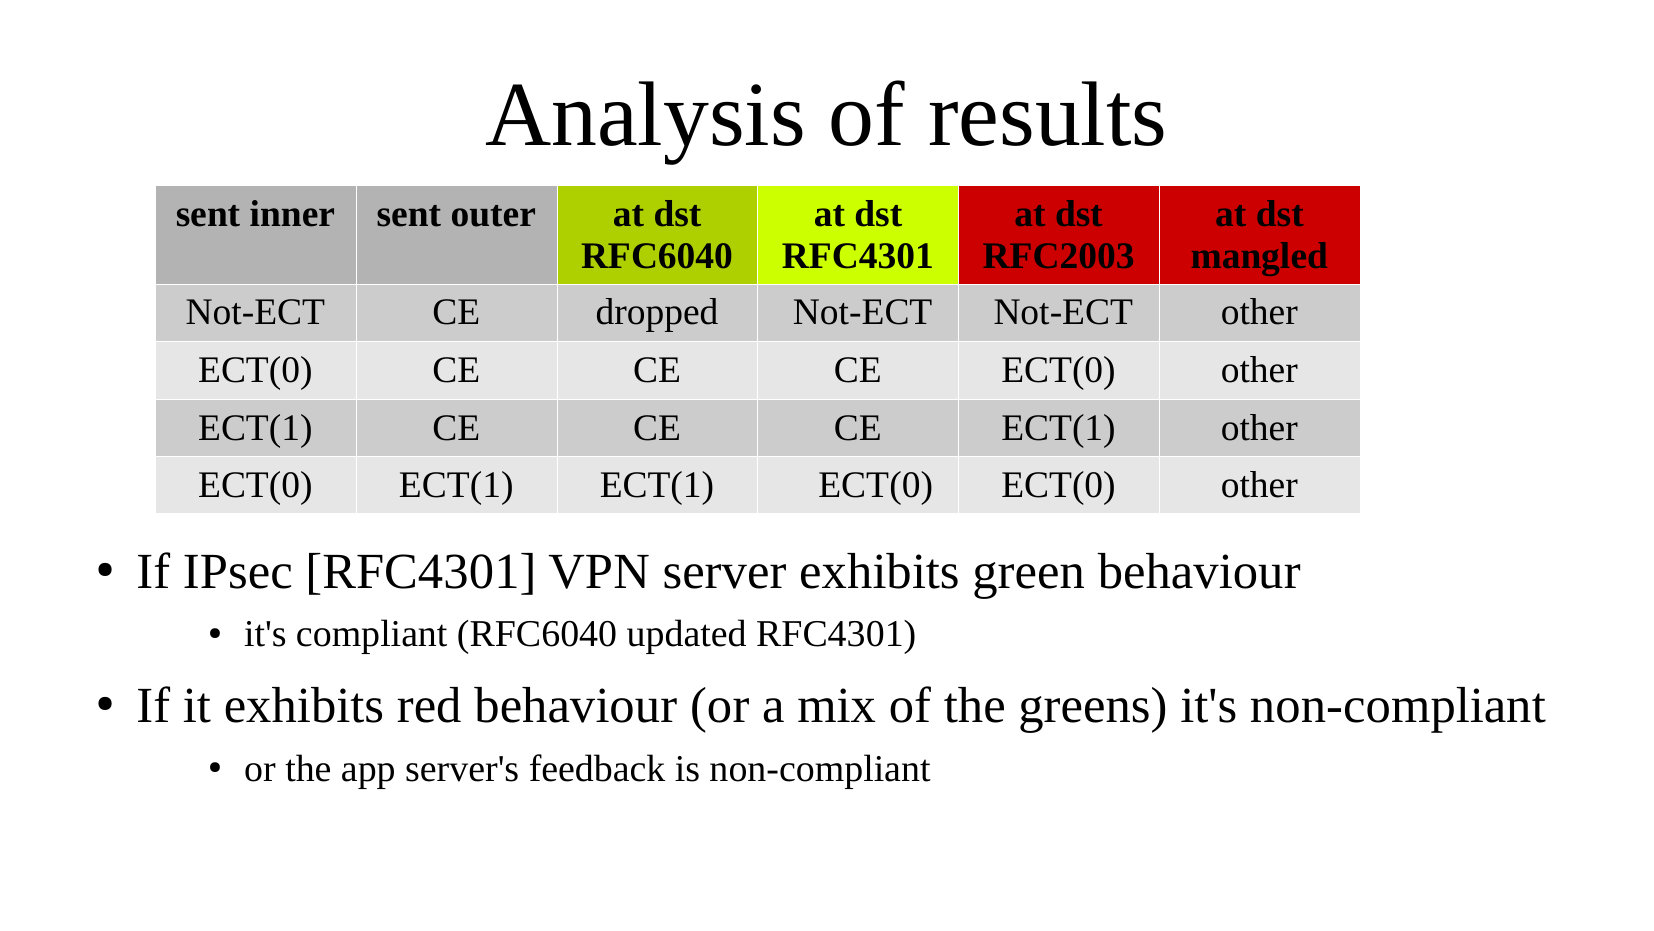

# Analysis of results
| sent inner | sent outer | at dst RFC6040 | at dst RFC4301 | at dst RFC2003 | at dst mangled |
| --- | --- | --- | --- | --- | --- |
| Not-ECT | CE | dropped | Not-ECT | Not-ECT | other |
| ECT(0) | CE | CE | CE | ECT(0) | other |
| ECT(1) | CE | CE | CE | ECT(1) | other |
| ECT(0) | ECT(1) | ECT(1) | ECT(0) | ECT(0) | other |
If IPsec [RFC4301] VPN server exhibits green behaviour
it's compliant (RFC6040 updated RFC4301)
If it exhibits red behaviour (or a mix of the greens) it's non-compliant
or the app server's feedback is non-compliant